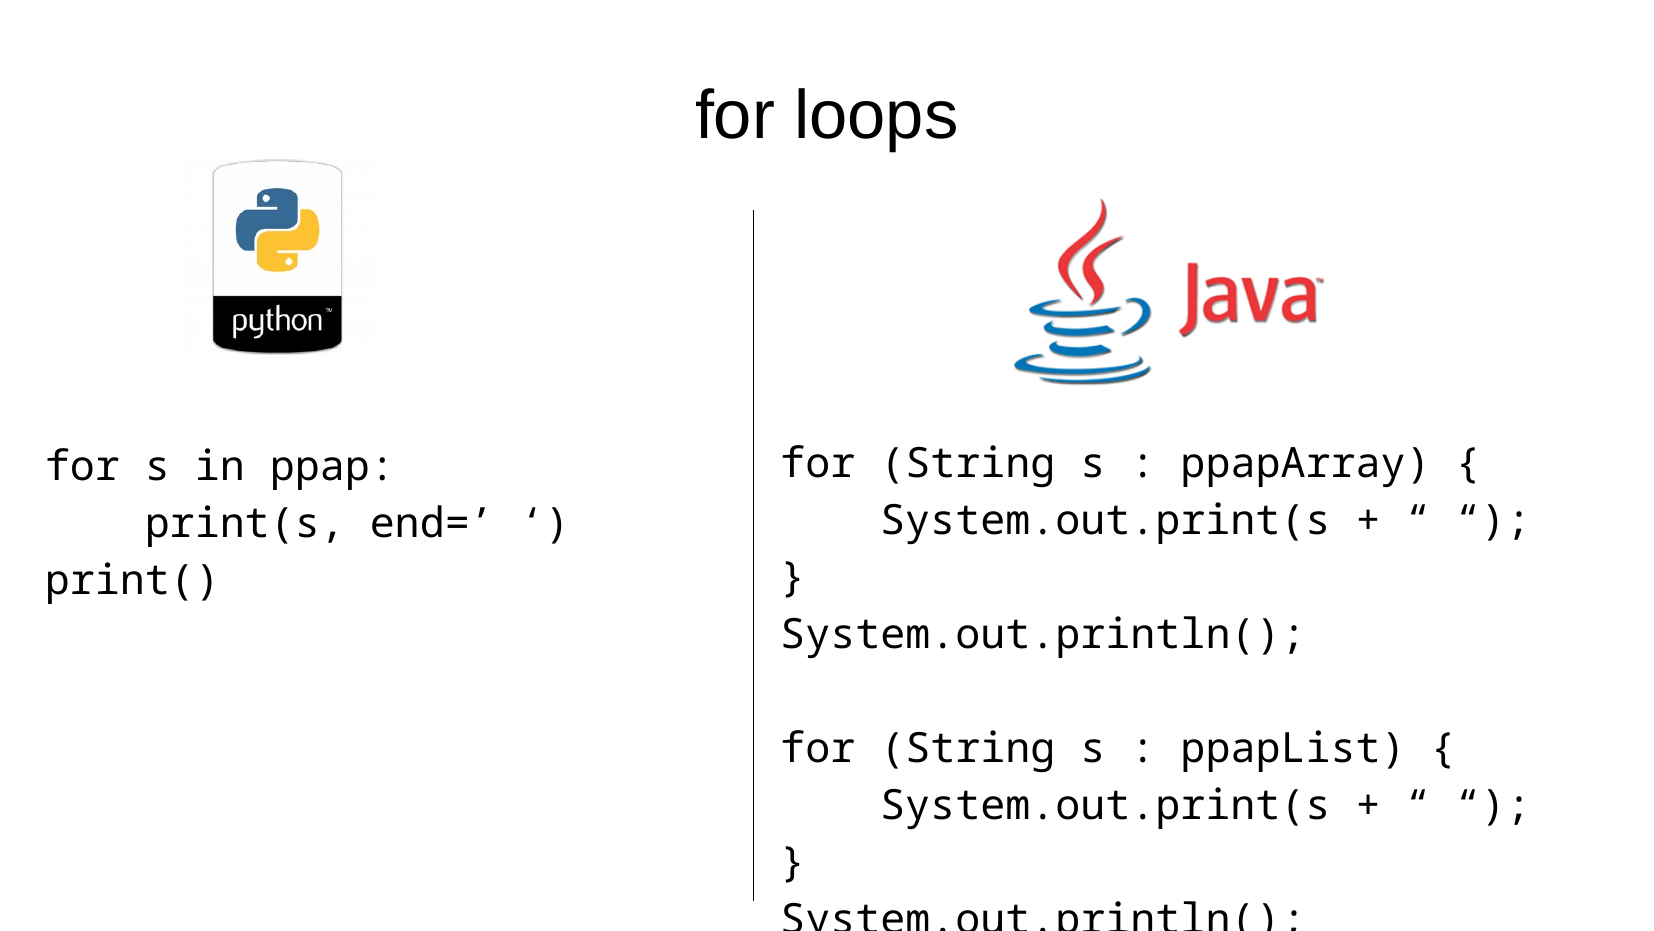

# for loops
for (String s : ppapArray) {
 System.out.print(s + “ “);
}
System.out.println();
for (String s : ppapList) {
 System.out.print(s + “ “);
}
System.out.println();
for s in ppap:
 print(s, end=’ ‘)
print()